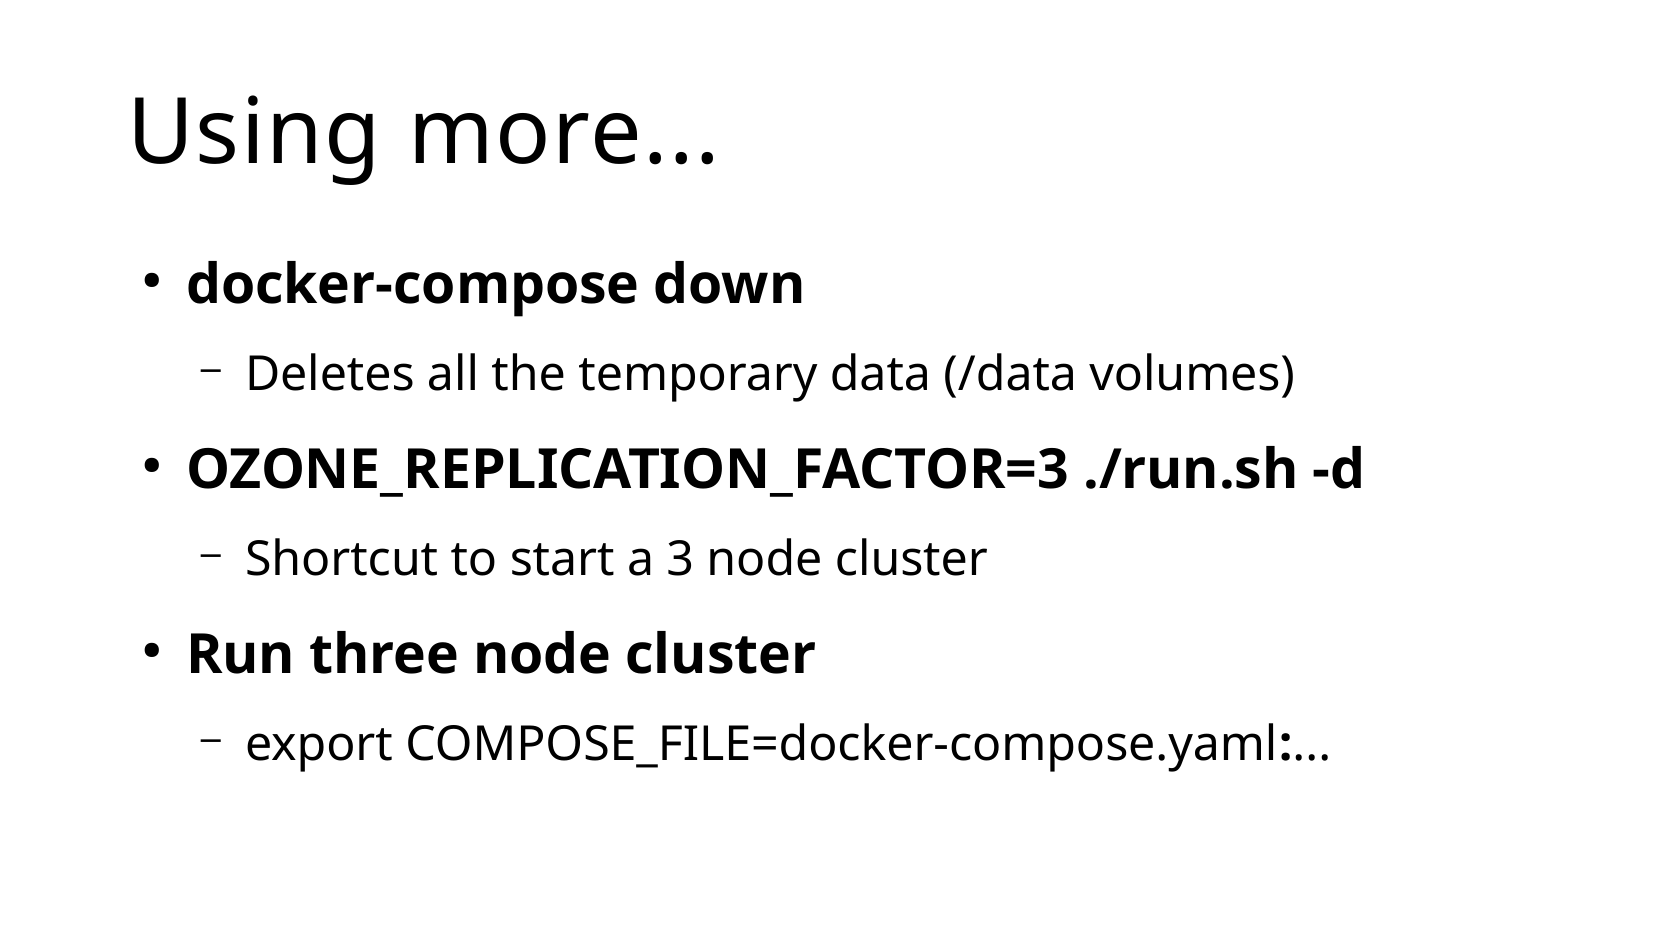

# Using more...
docker-compose down
Deletes all the temporary data (/data volumes)
OZONE_REPLICATION_FACTOR=3 ./run.sh -d
Shortcut to start a 3 node cluster
Run three node cluster
export COMPOSE_FILE=docker-compose.yaml:...